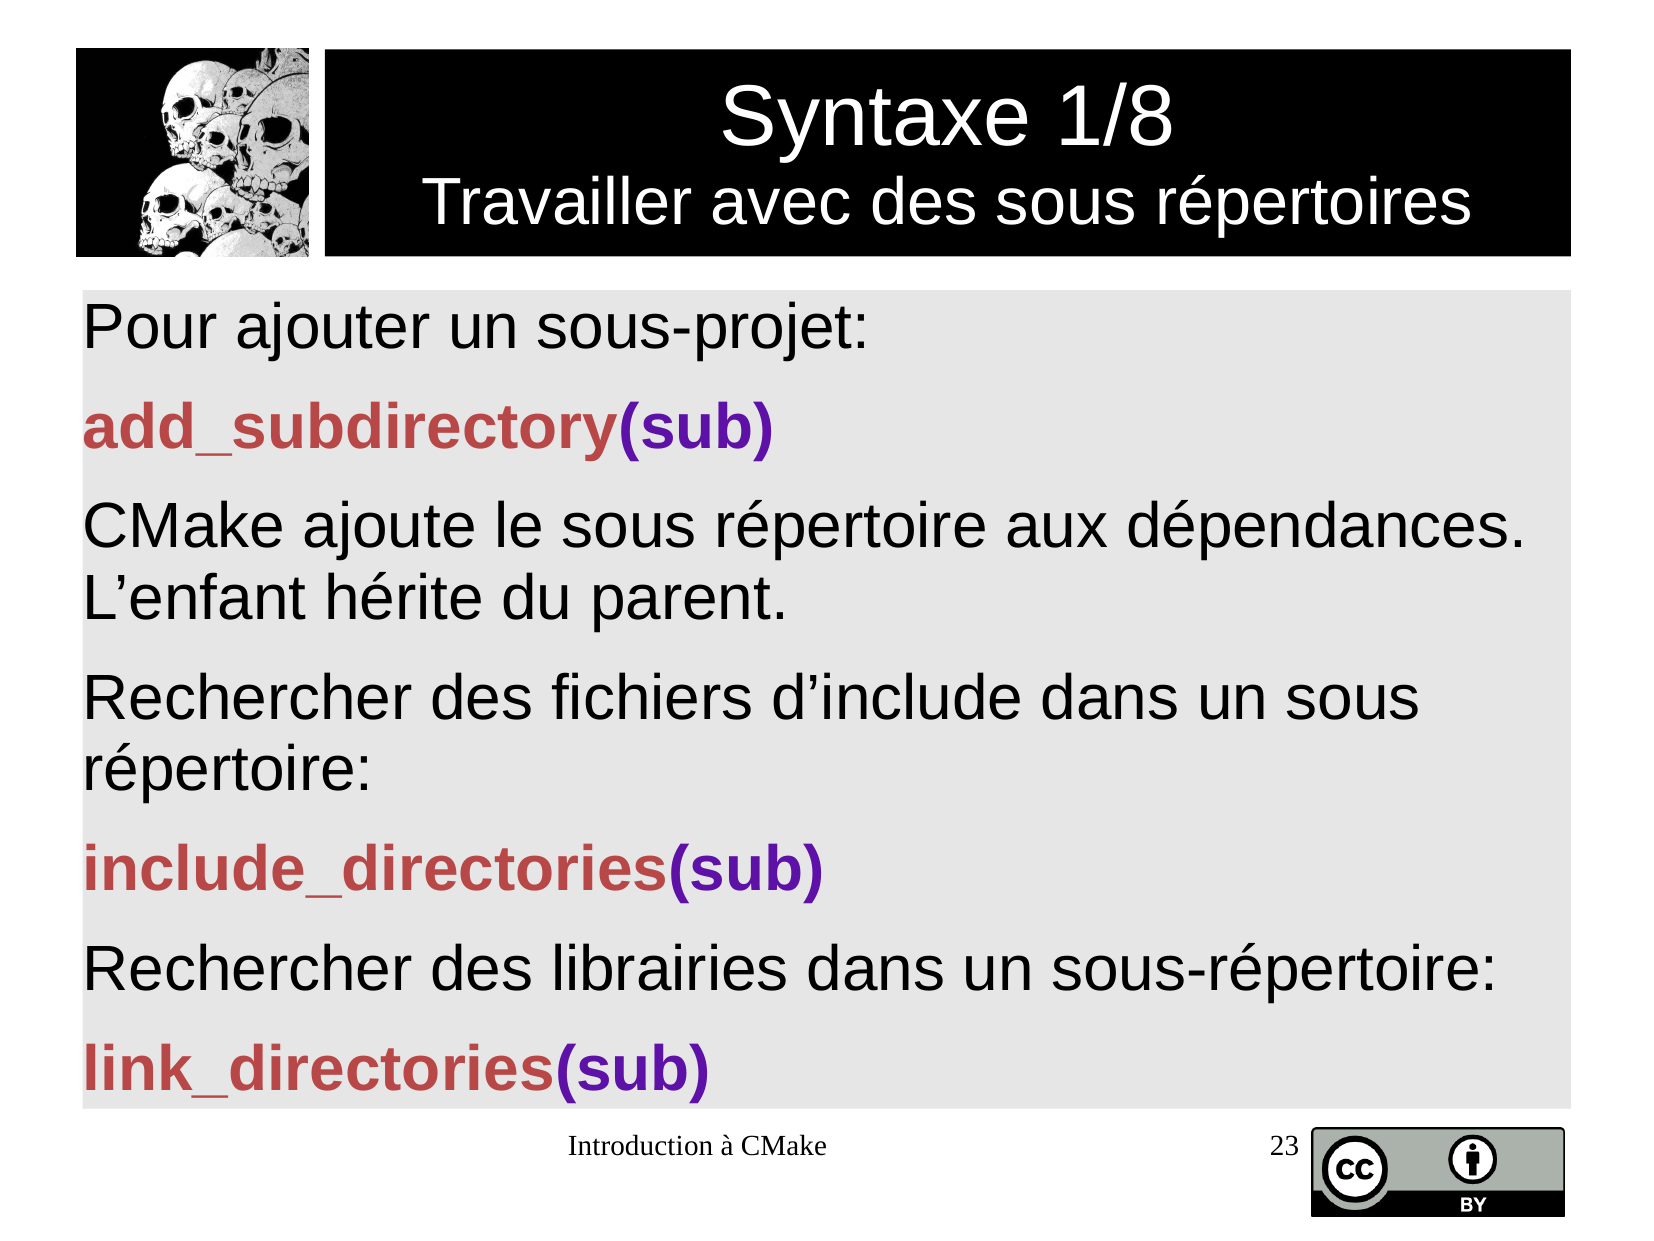

# Syntaxe 1/8 Travailler avec des sous répertoires
Pour ajouter un sous-projet:
add_subdirectory(sub)
CMake ajoute le sous répertoire aux dépendances. L’enfant hérite du parent.
Rechercher des fichiers d’include dans un sous répertoire:
include_directories(sub)
Rechercher des librairies dans un sous-répertoire:
link_directories(sub)
Introduction à CMake
23